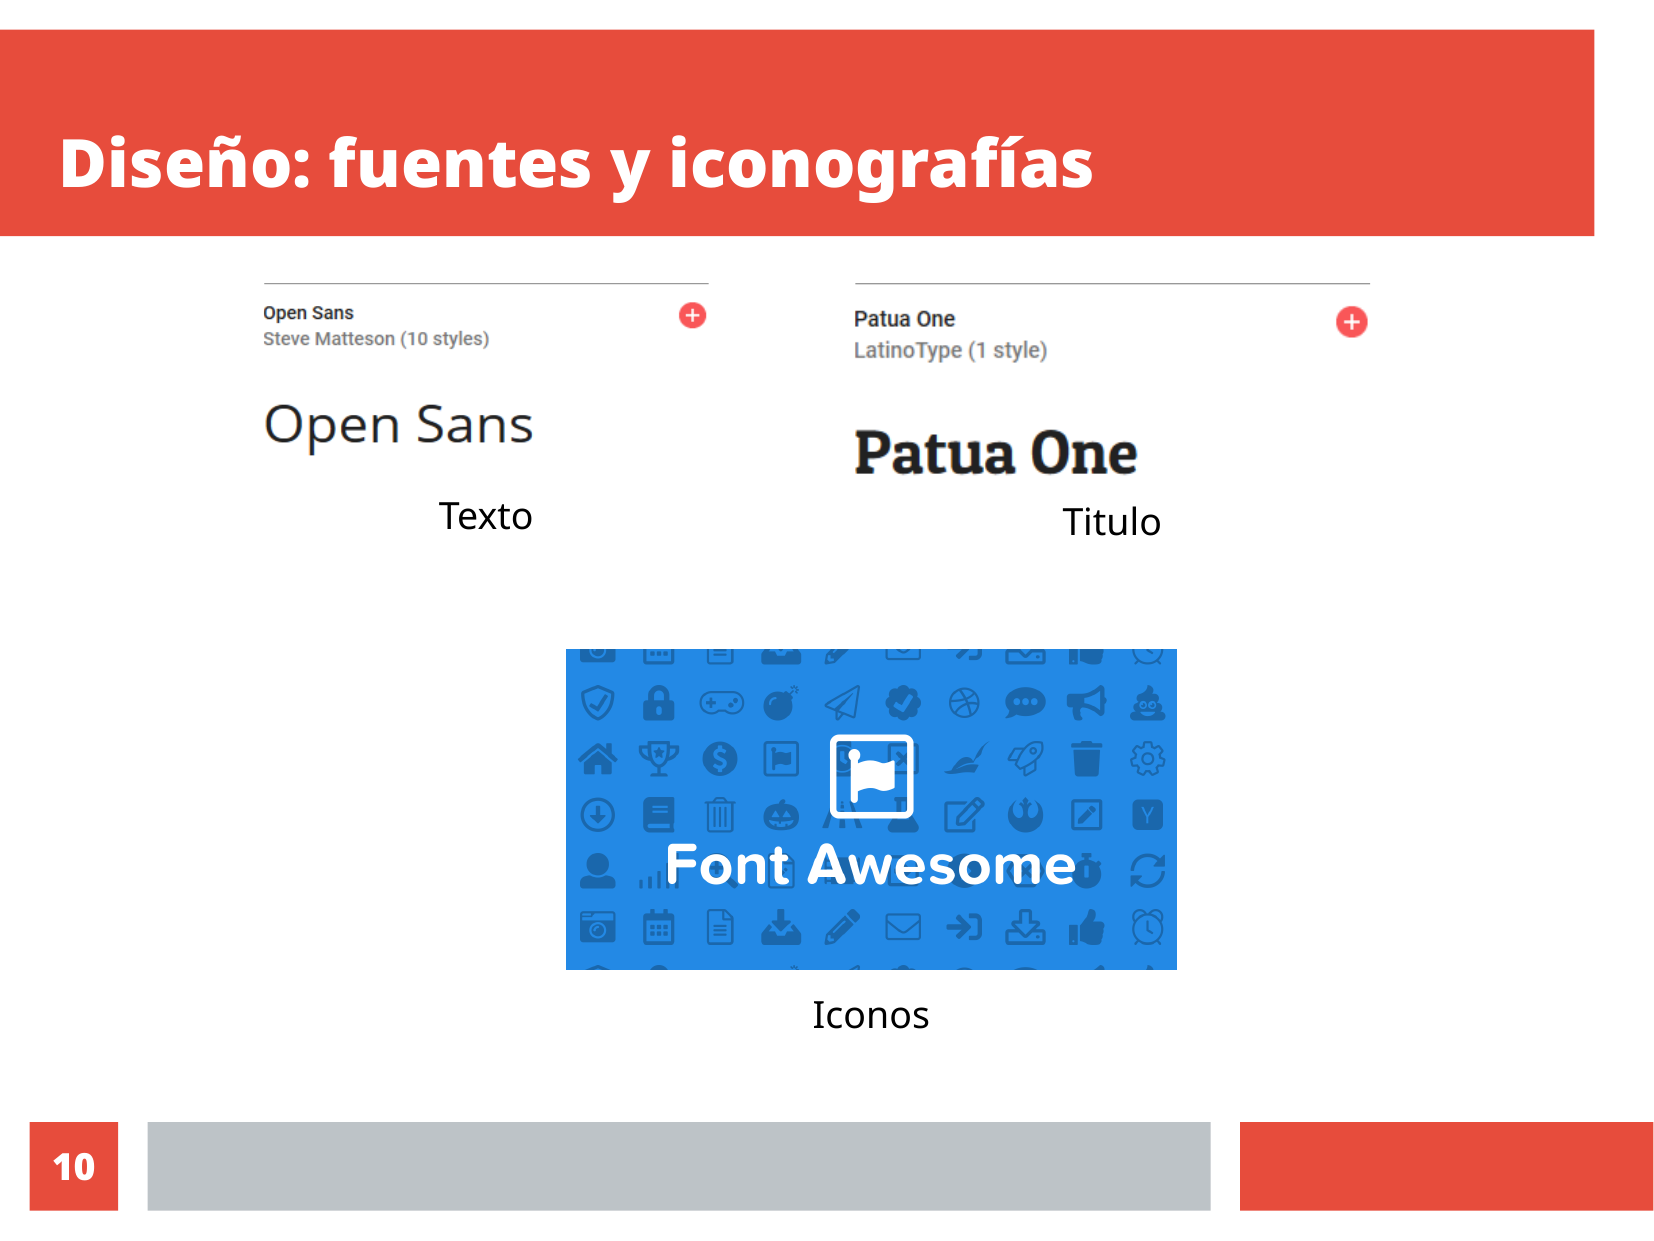

# Diseño: fuentes y iconografías
Texto
Titulo
Iconos
10